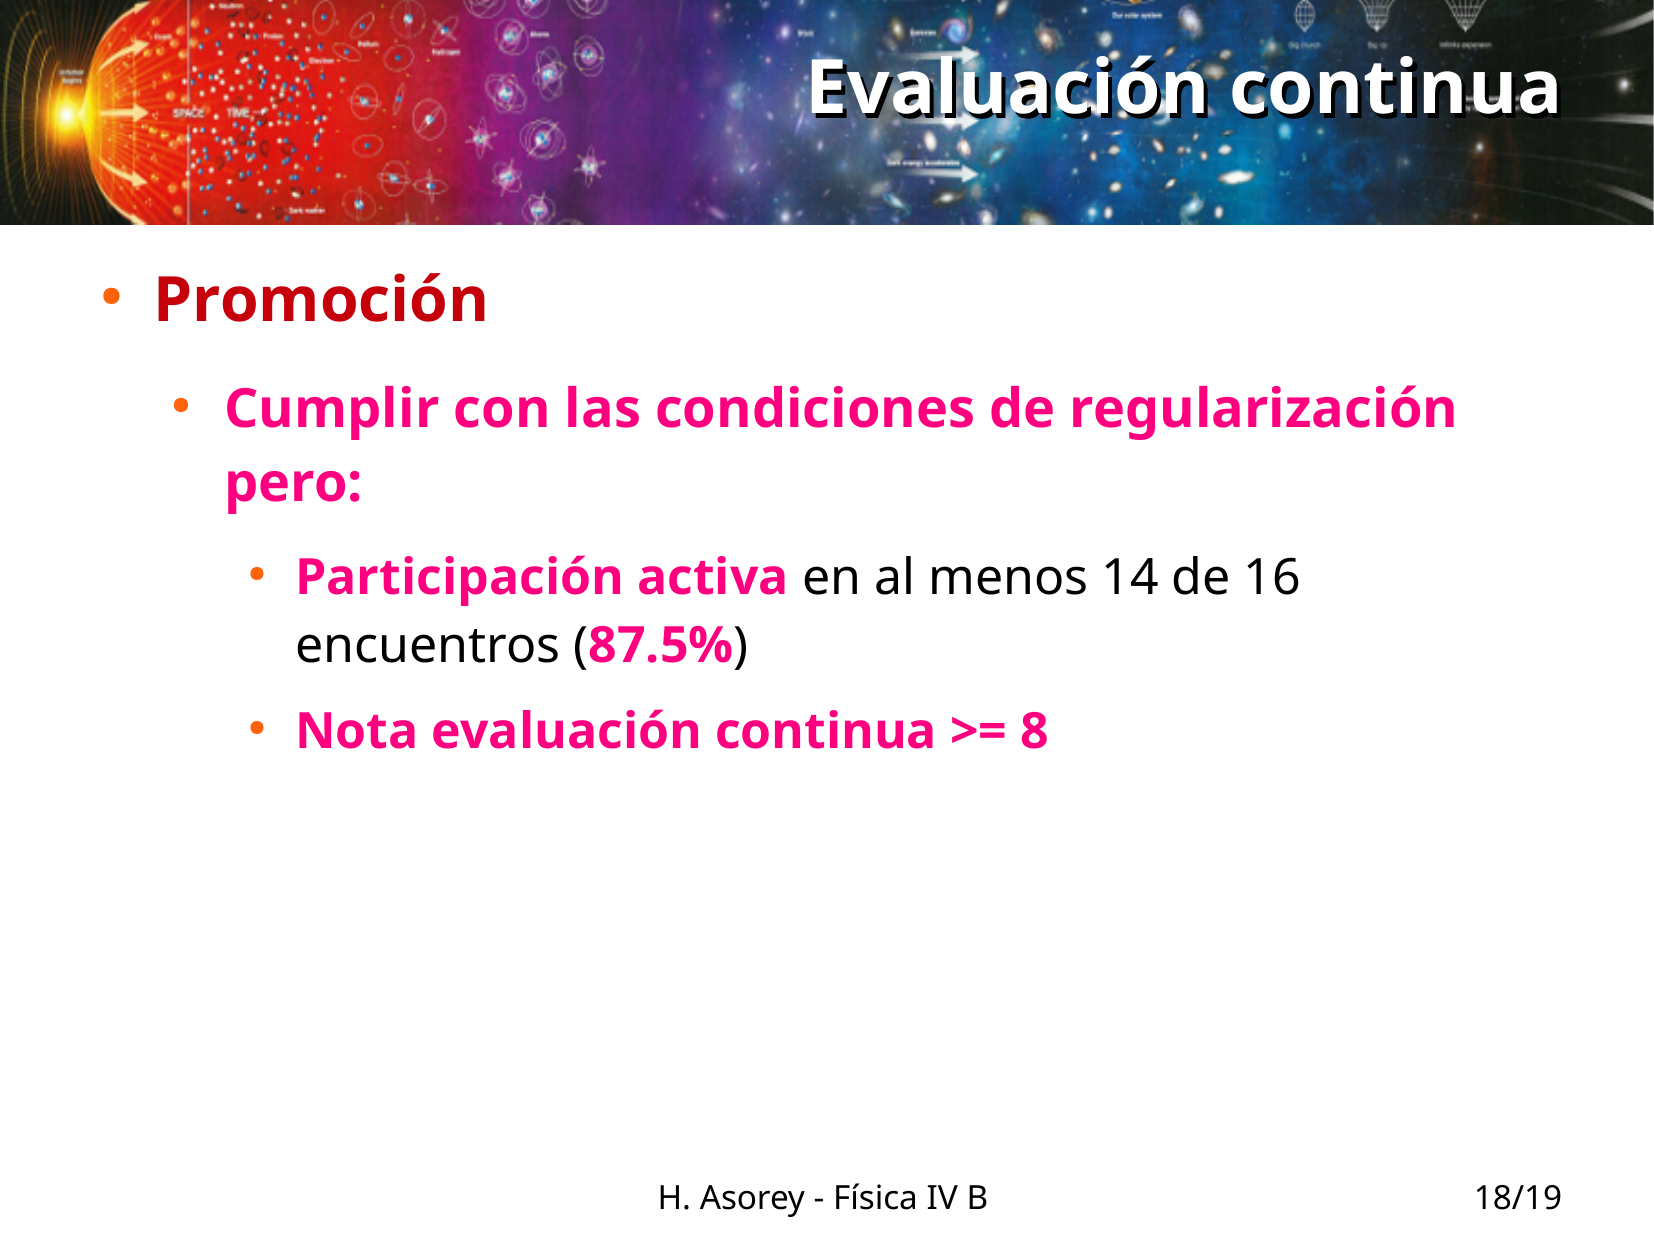

# Evaluación continua
Promoción
Cumplir con las condiciones de regularización pero:
Participación activa en al menos 14 de 16 encuentros (87.5%)
Nota evaluación continua >= 8
H. Asorey - Física IV B
18